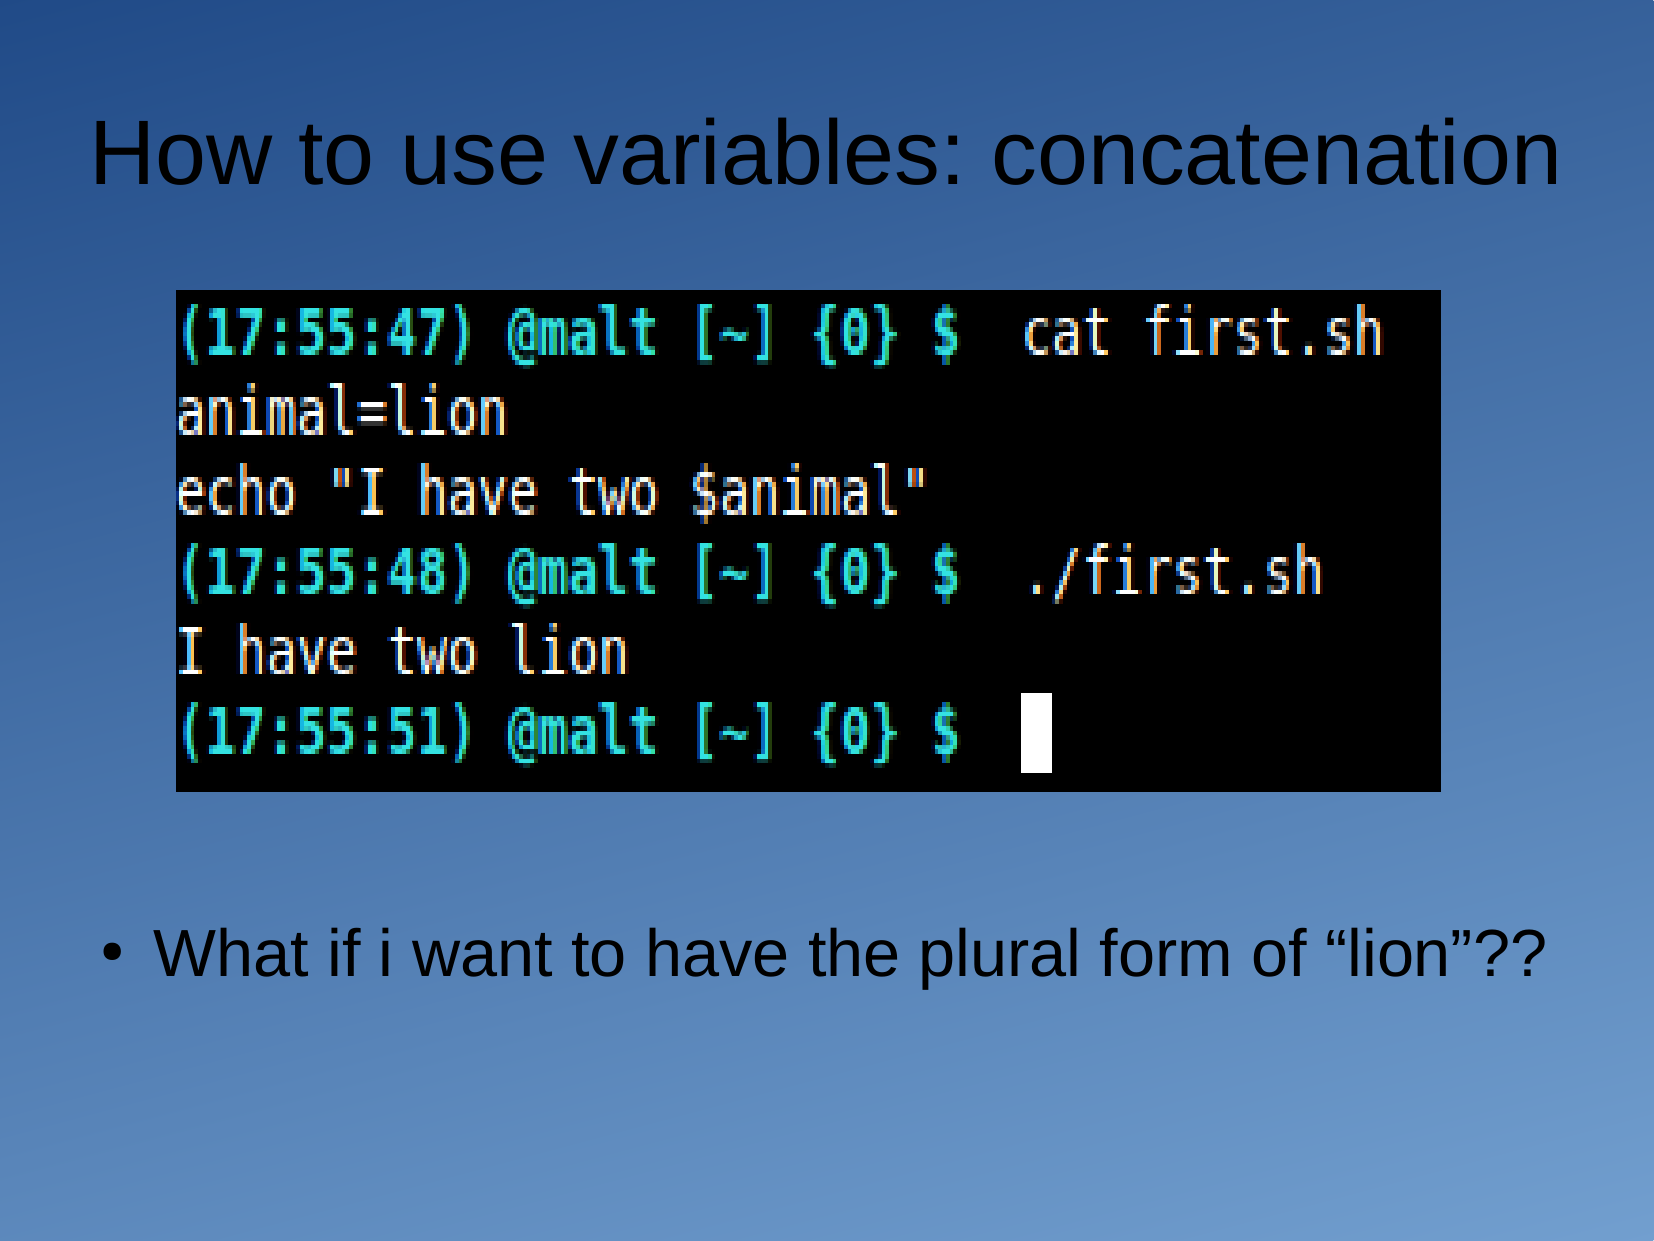

# How to use variables: concatenation
What if i want to have the plural form of “lion”??